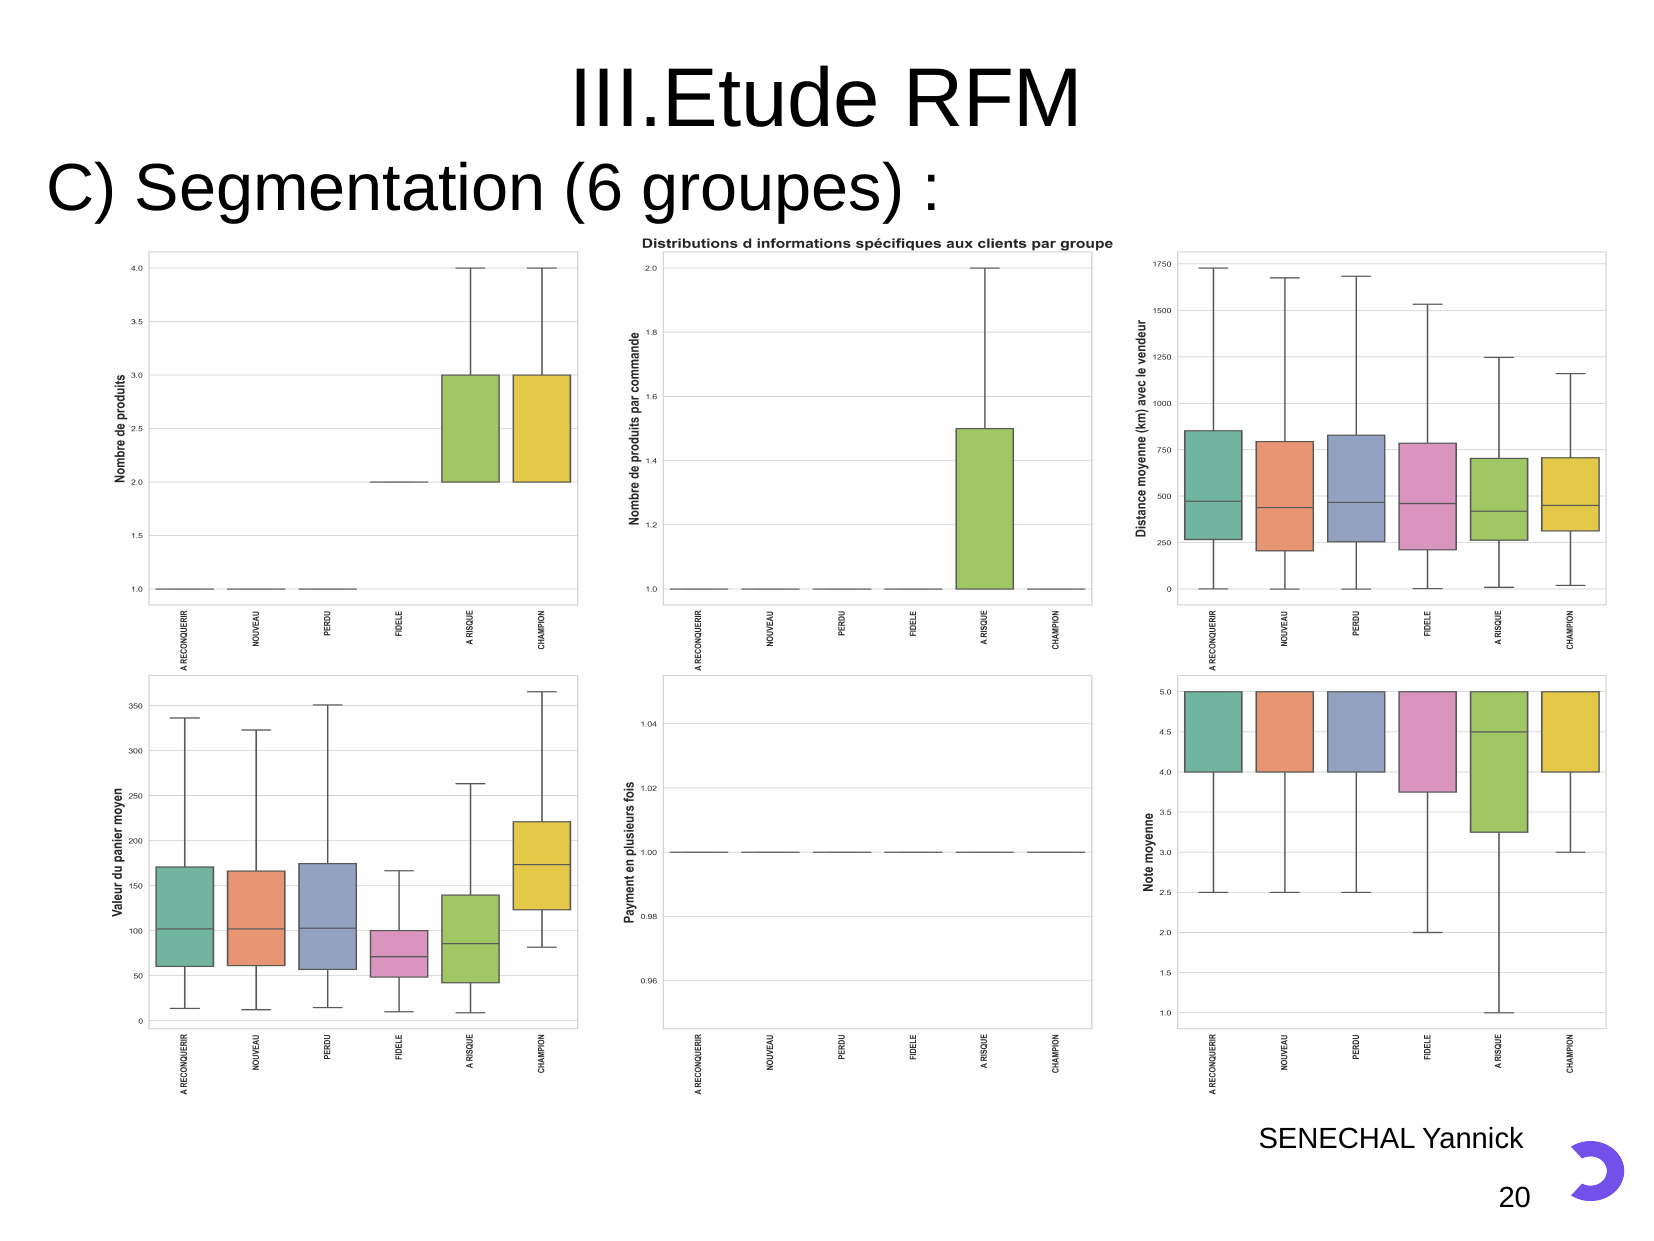

# III.Etude RFM
C) Segmentation (6 groupes) :
SENECHAL Yannick
20